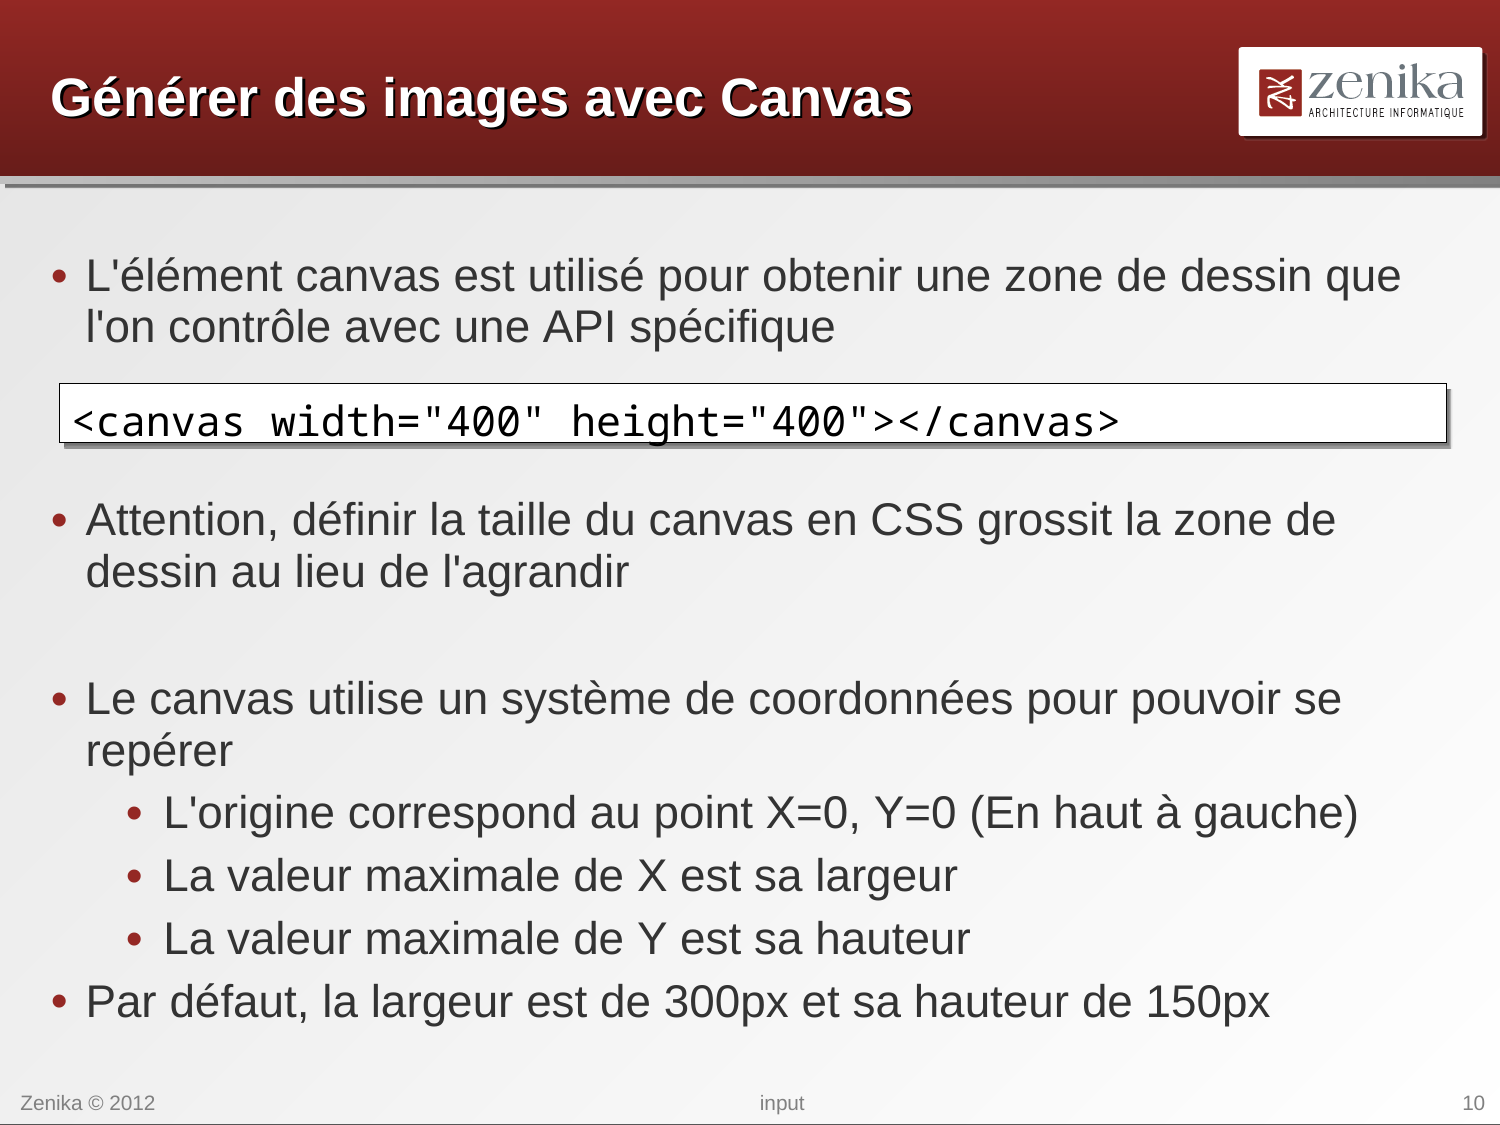

# Générer des images avec Canvas
L'élément canvas est utilisé pour obtenir une zone de dessin que l'on contrôle avec une API spécifique
Attention, définir la taille du canvas en CSS grossit la zone de dessin au lieu de l'agrandir
Le canvas utilise un système de coordonnées pour pouvoir se repérer
L'origine correspond au point X=0, Y=0 (En haut à gauche)
La valeur maximale de X est sa largeur
La valeur maximale de Y est sa hauteur
Par défaut, la largeur est de 300px et sa hauteur de 150px
<canvas width="400" height="400"></canvas>